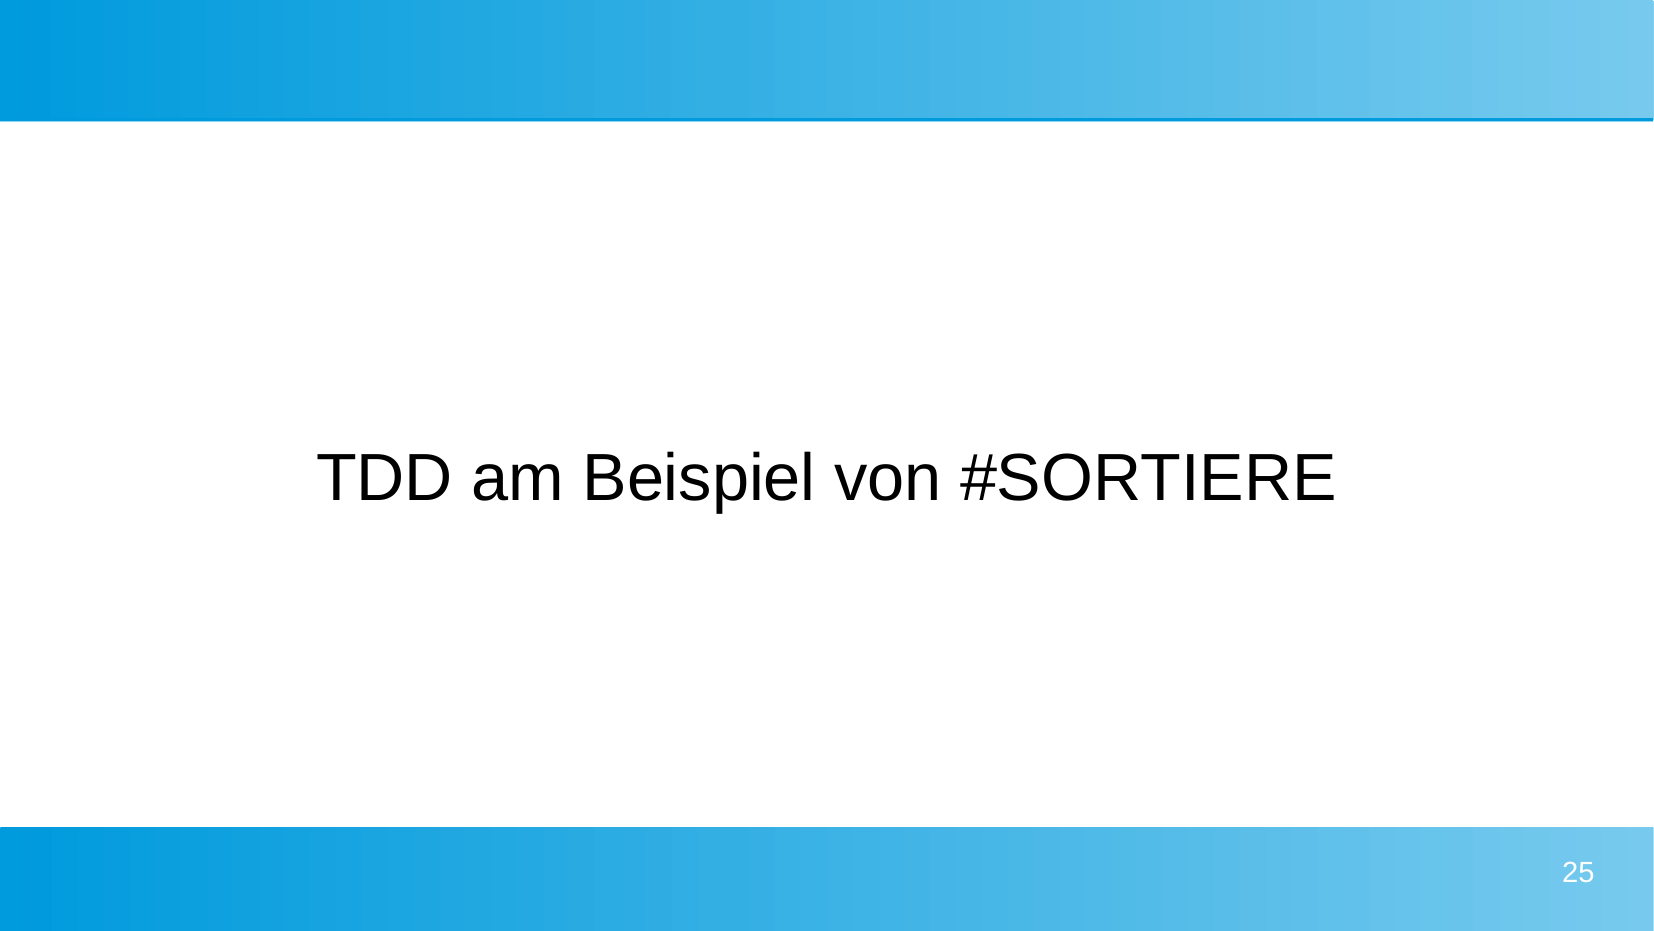

# TDD am Beispiel von #SORTIERE
25